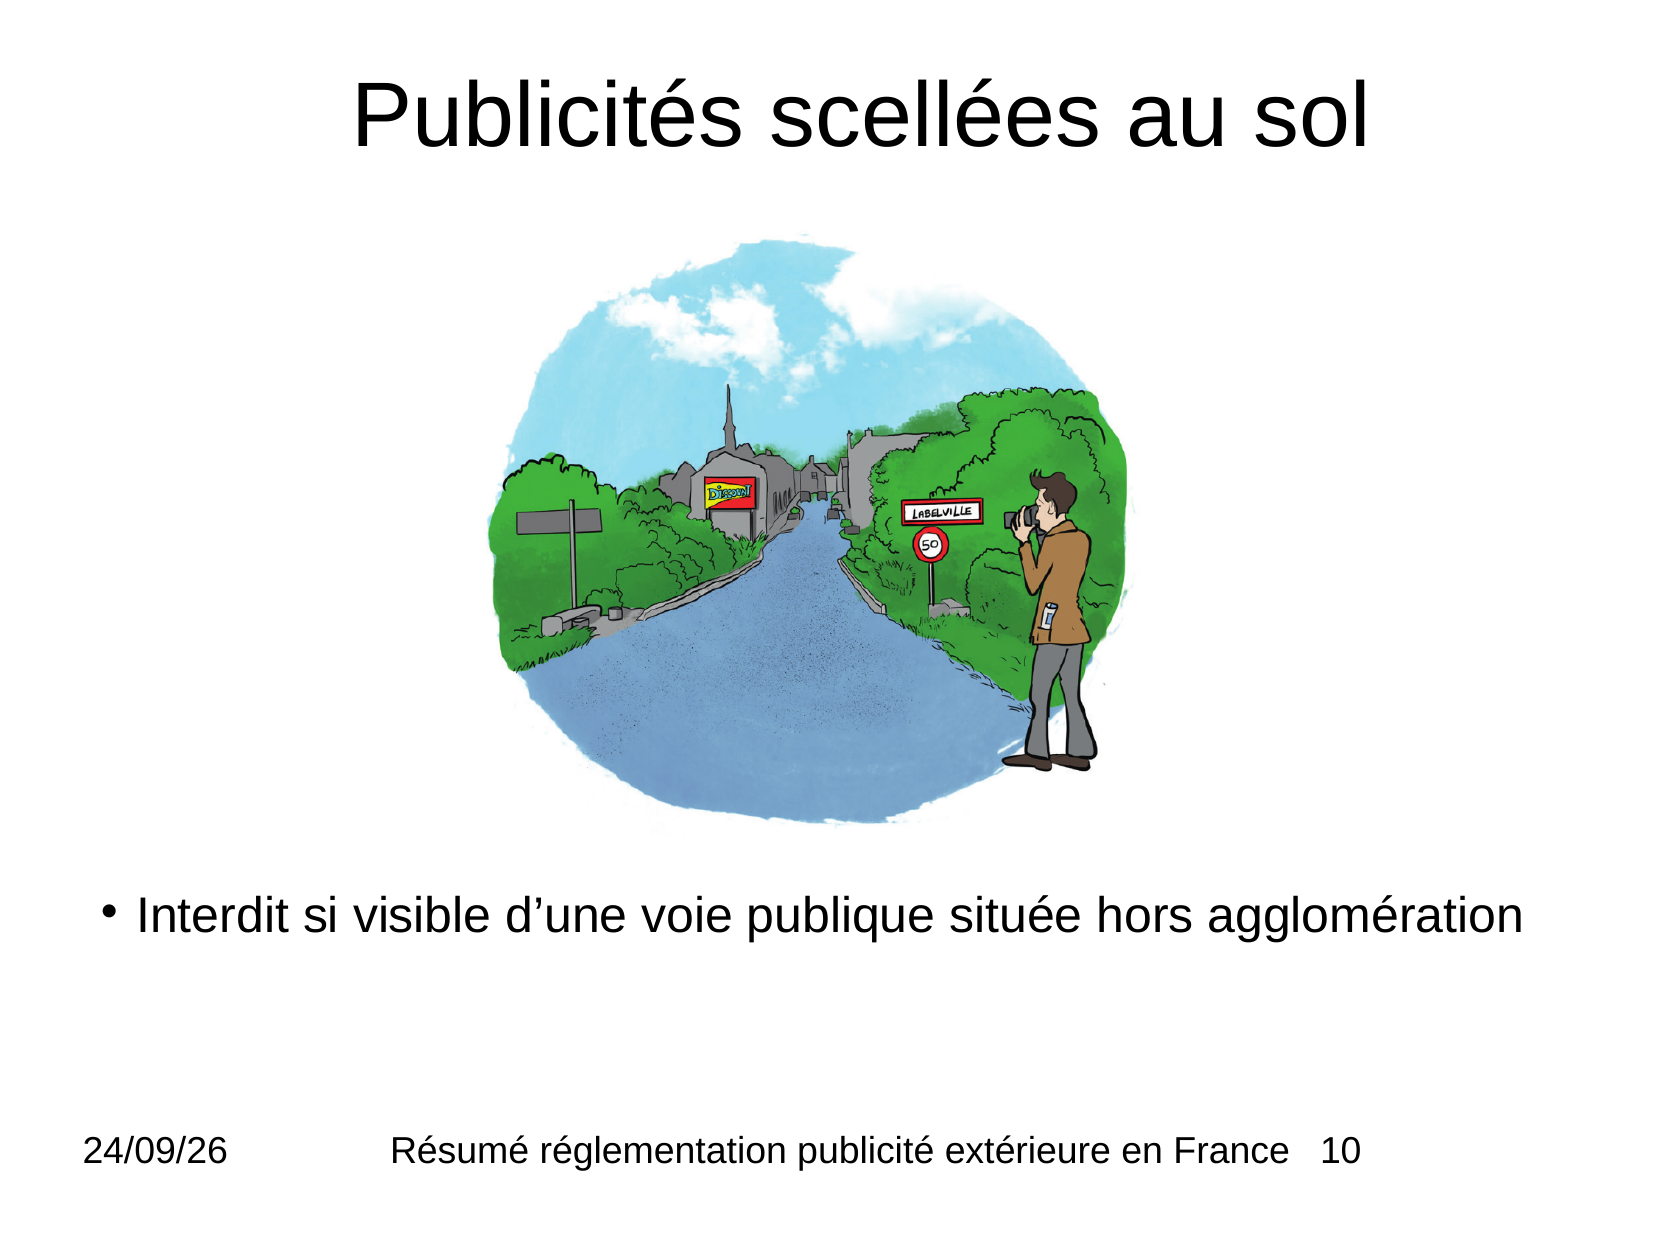

# Publicités scellées au sol
Interdit si visible d’une voie publique située hors agglomération
Résumé réglementation publicité extérieure en France
10